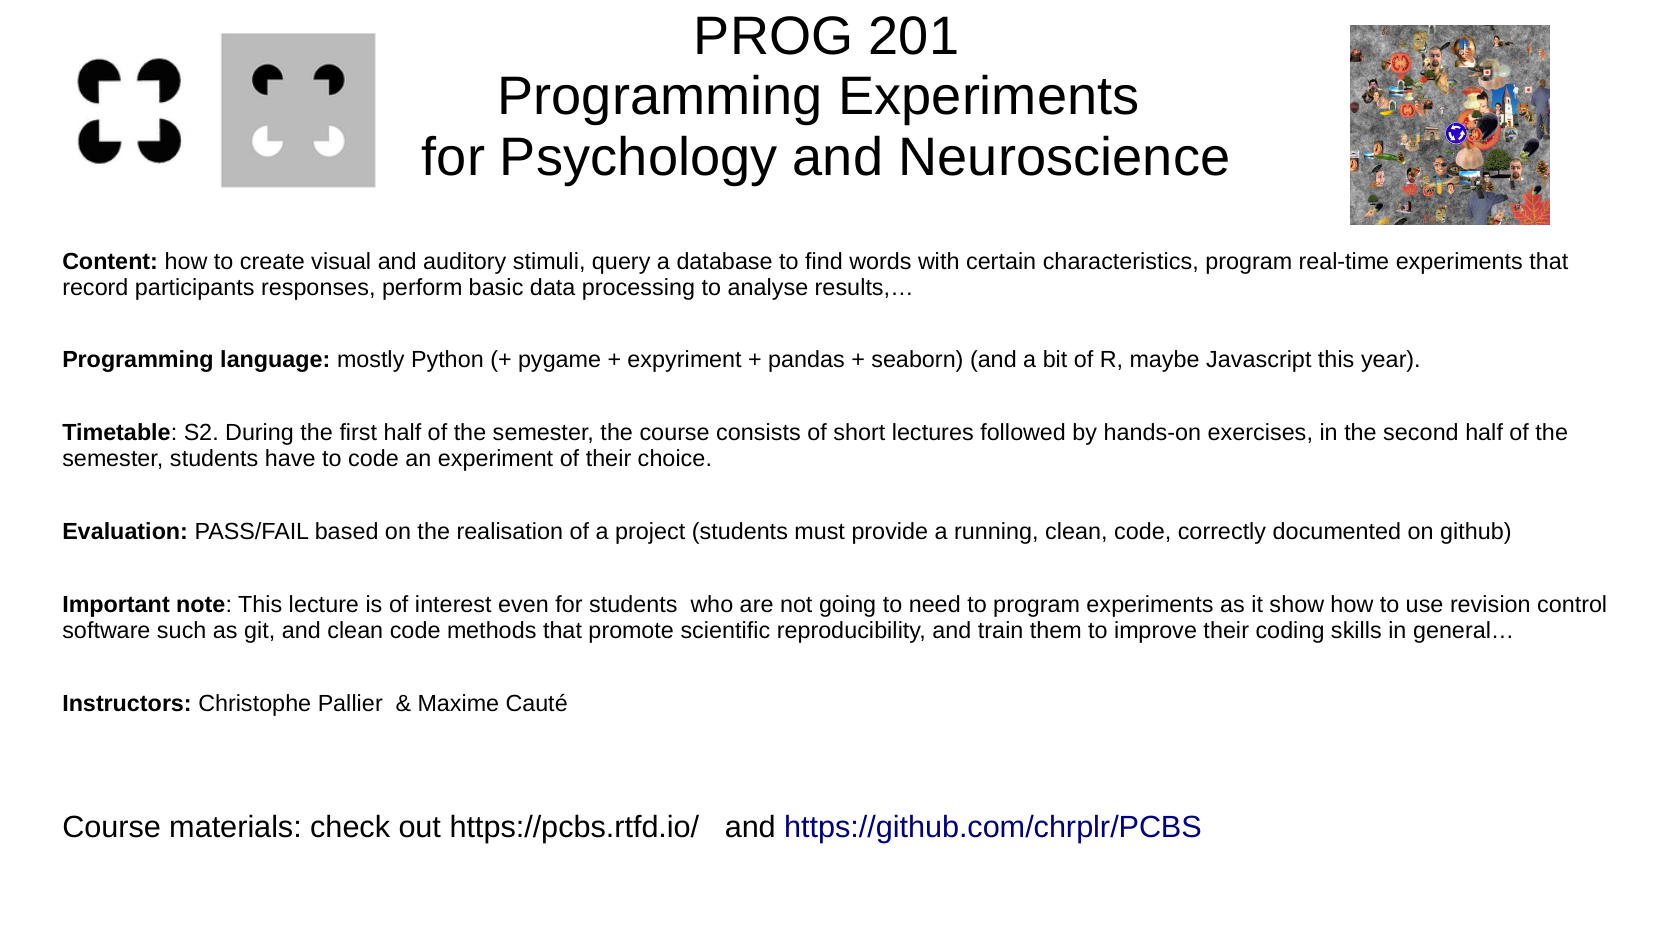

# PROG 201 Programming Experiments for Psychology and Neuroscience
Content: how to create visual and auditory stimuli, query a database to find words with certain characteristics, program real-time experiments that record participants responses, perform basic data processing to analyse results,…
Programming language: mostly Python (+ pygame + expyriment + pandas + seaborn) (and a bit of R, maybe Javascript this year).
Timetable: S2. During the first half of the semester, the course consists of short lectures followed by hands-on exercises, in the second half of the semester, students have to code an experiment of their choice.
Evaluation: PASS/FAIL based on the realisation of a project (students must provide a running, clean, code, correctly documented on github)
Important note: This lecture is of interest even for students who are not going to need to program experiments as it show how to use revision control software such as git, and clean code methods that promote scientific reproducibility, and train them to improve their coding skills in general…
Instructors: Christophe Pallier & Maxime Cauté
Course materials: check out https://pcbs.rtfd.io/ and https://github.com/chrplr/PCBS